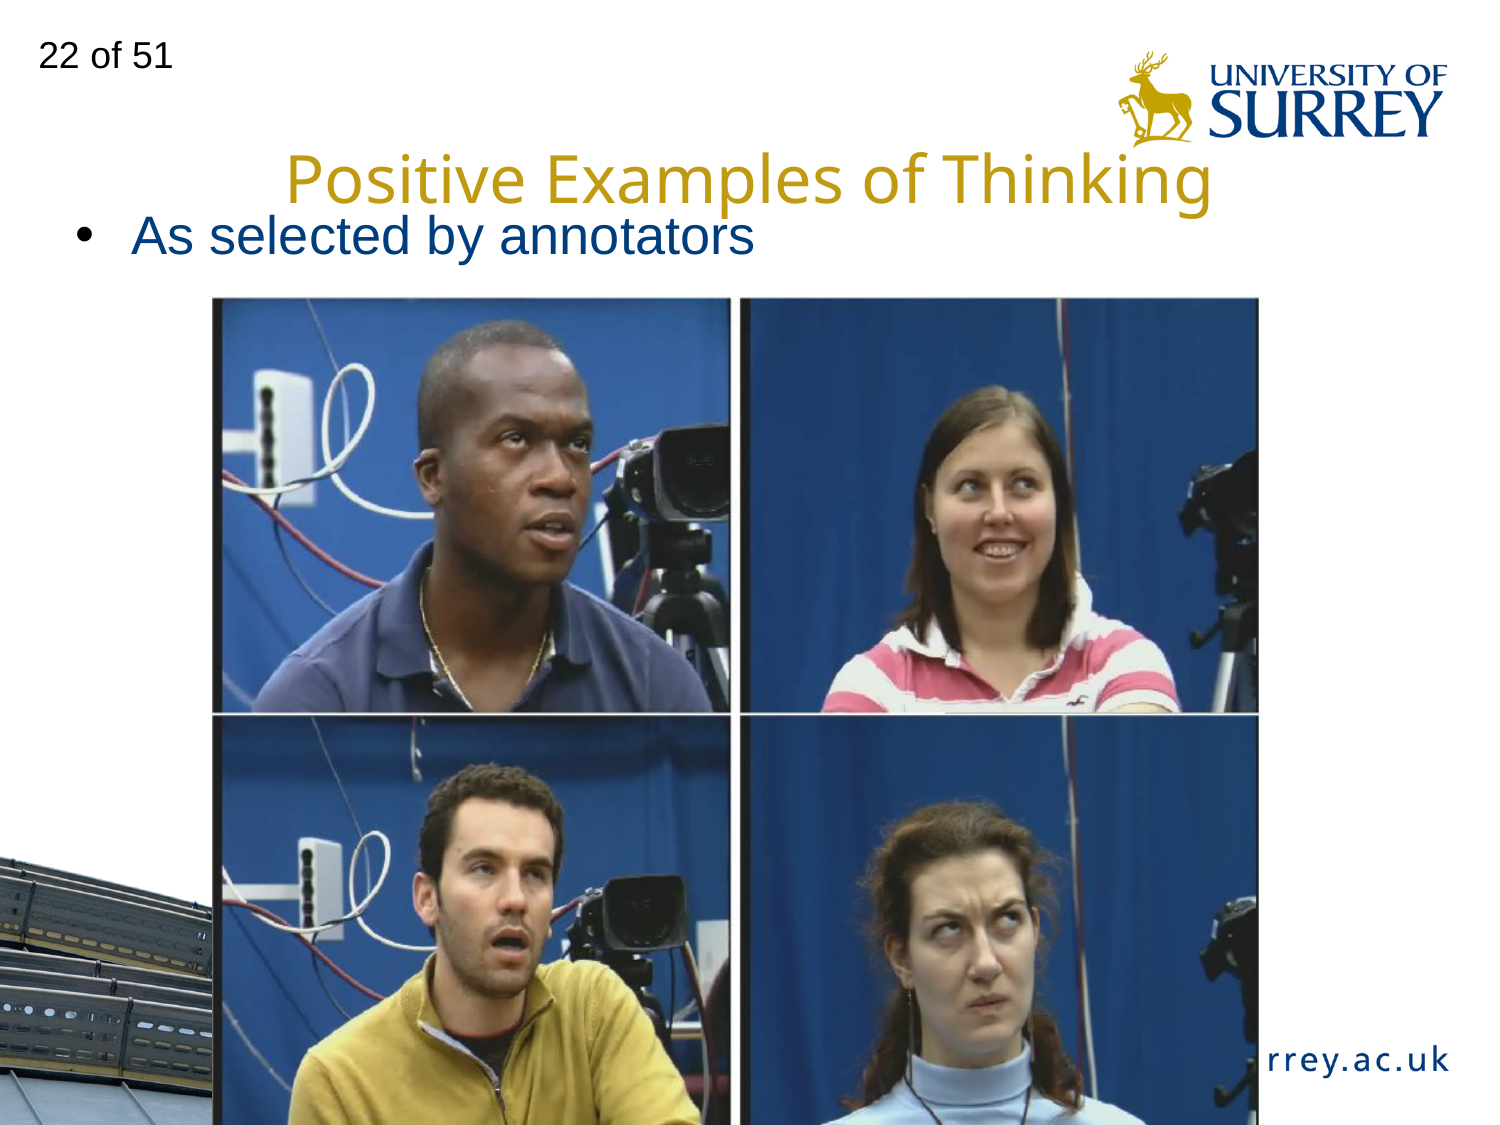

# Positive Examples of Thinking
As selected by annotators